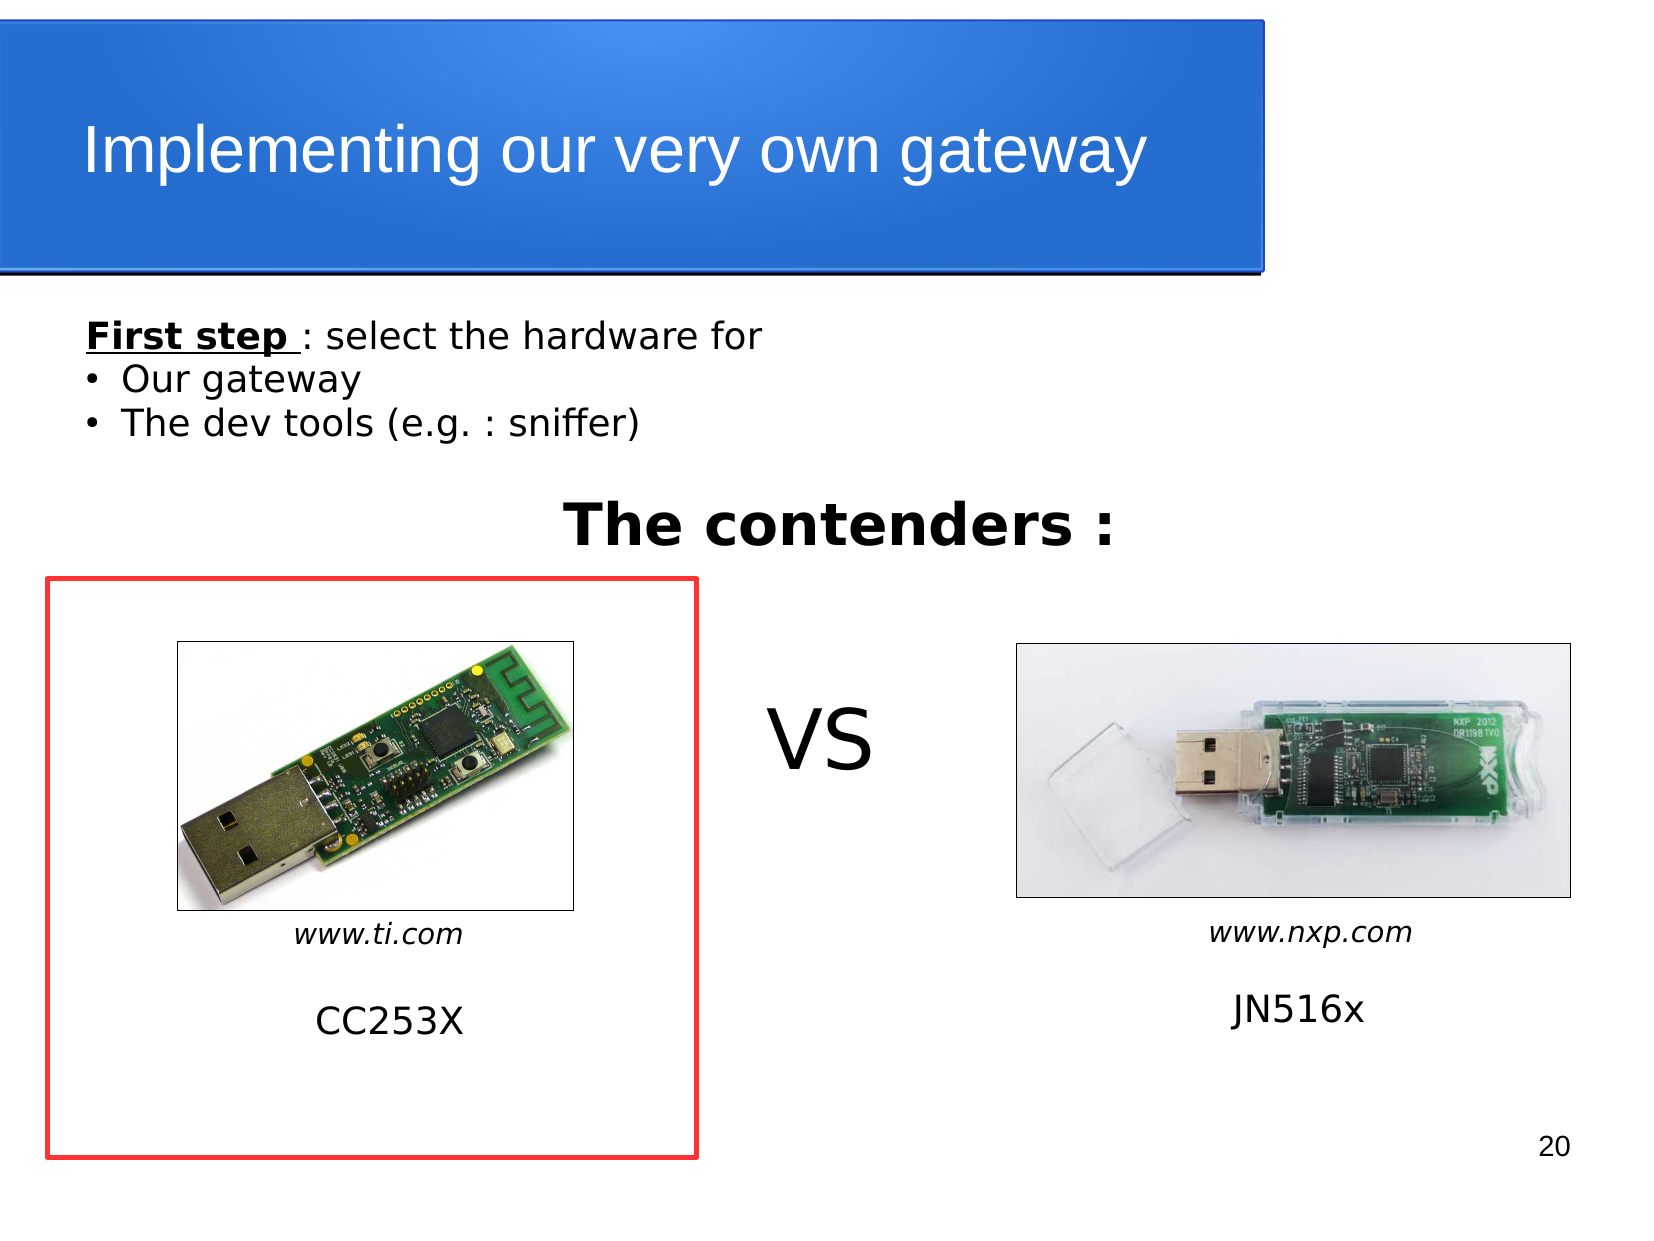

# Implementing our very own gateway
First step : select the hardware for
Our gateway
The dev tools (e.g. : sniffer)
The contenders :
VS
www.nxp.com
www.ti.com
JN516x
CC253X
20